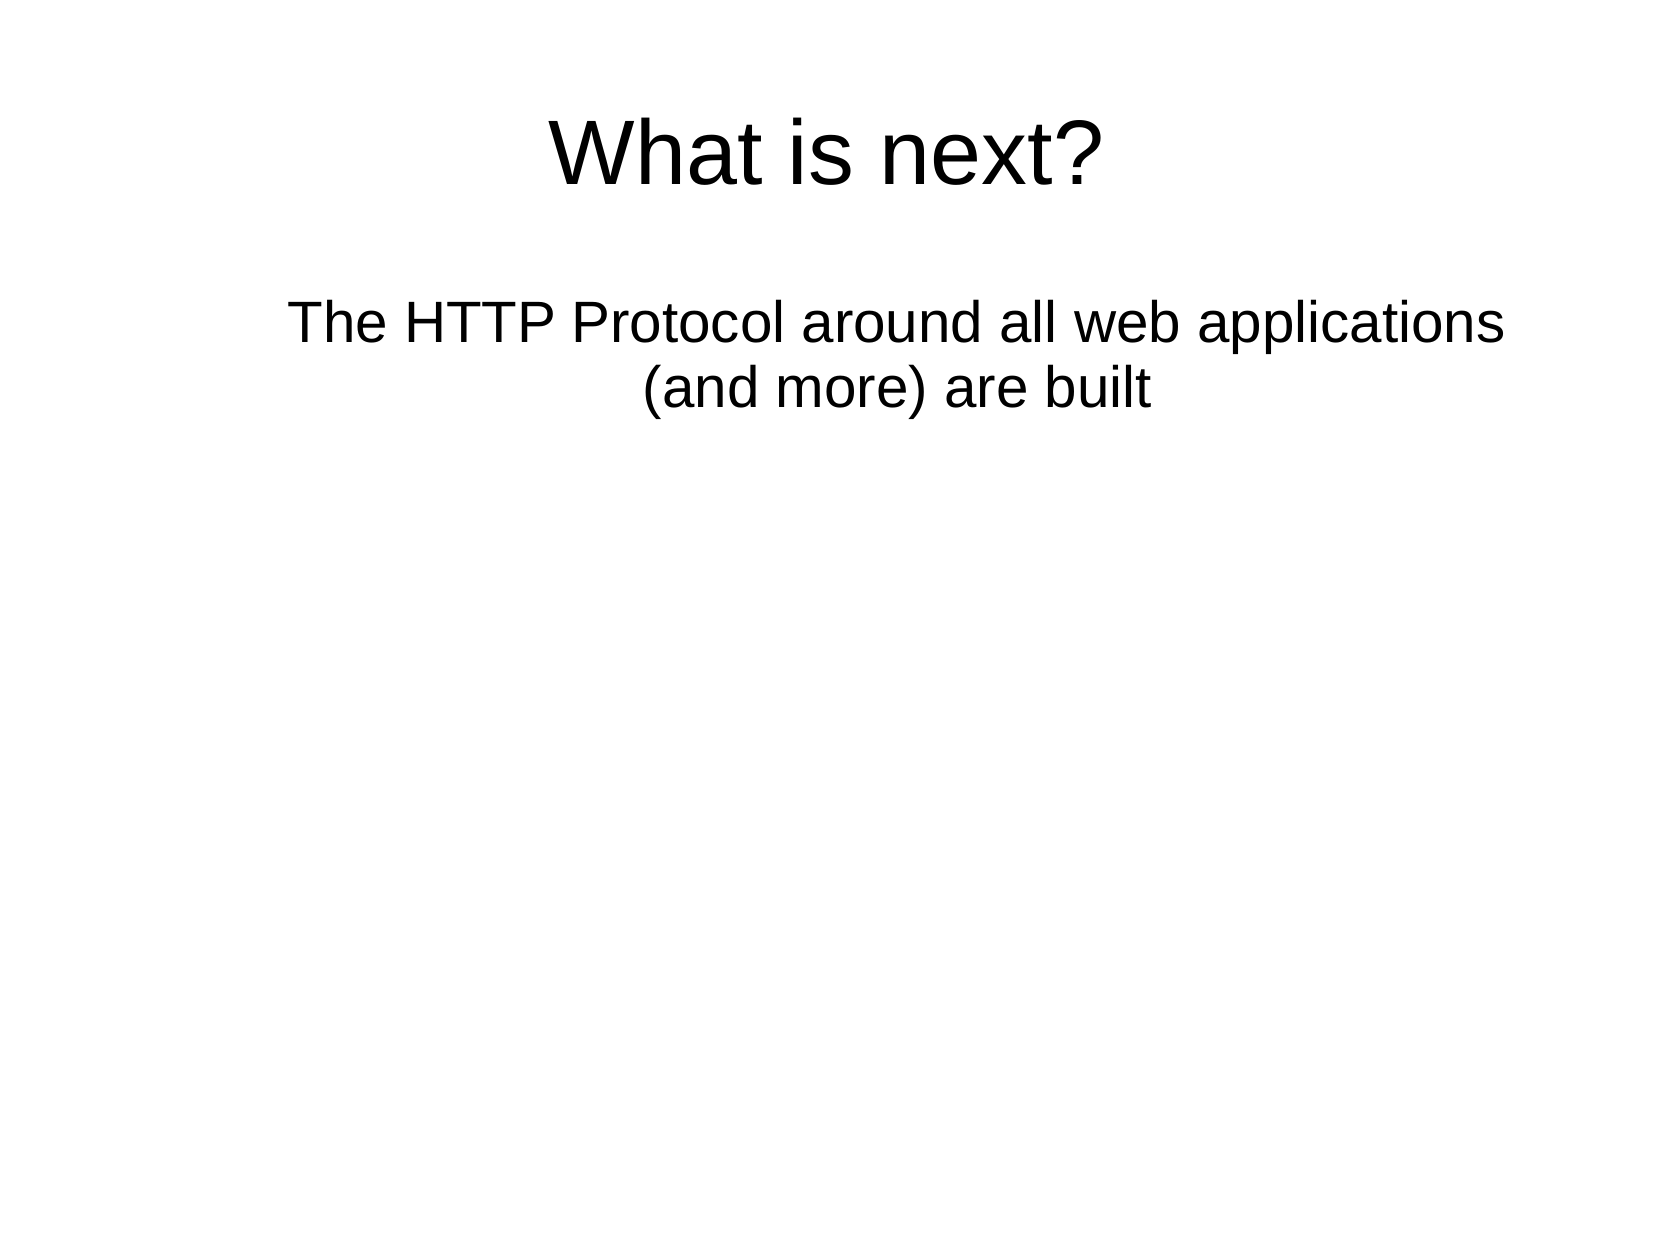

# What is next?
The HTTP Protocol around all web applications (and more) are built